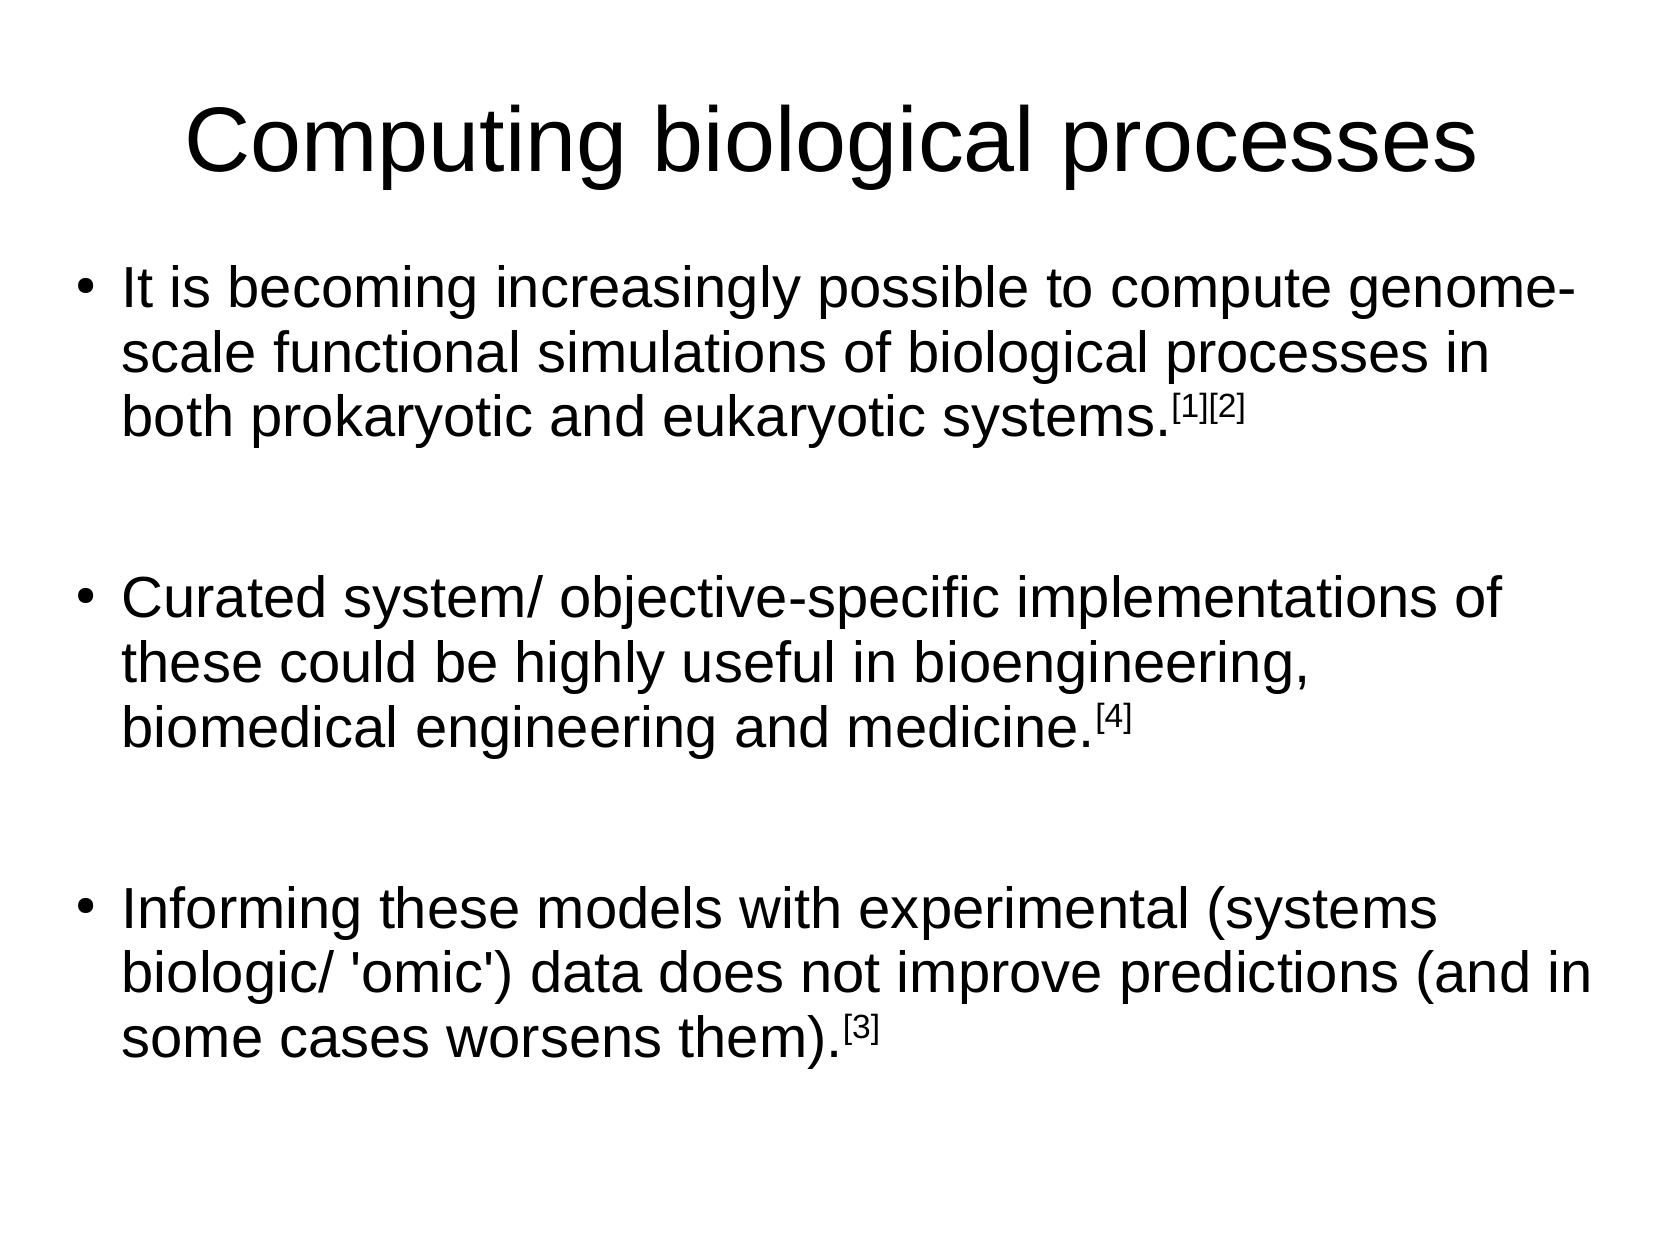

# Computing biological processes
It is becoming increasingly possible to compute genome-scale functional simulations of biological processes in both prokaryotic and eukaryotic systems.[1][2]
Curated system/ objective-specific implementations of these could be highly useful in bioengineering, biomedical engineering and medicine.[4]
Informing these models with experimental (systems biologic/ 'omic') data does not improve predictions (and in some cases worsens them).[3]